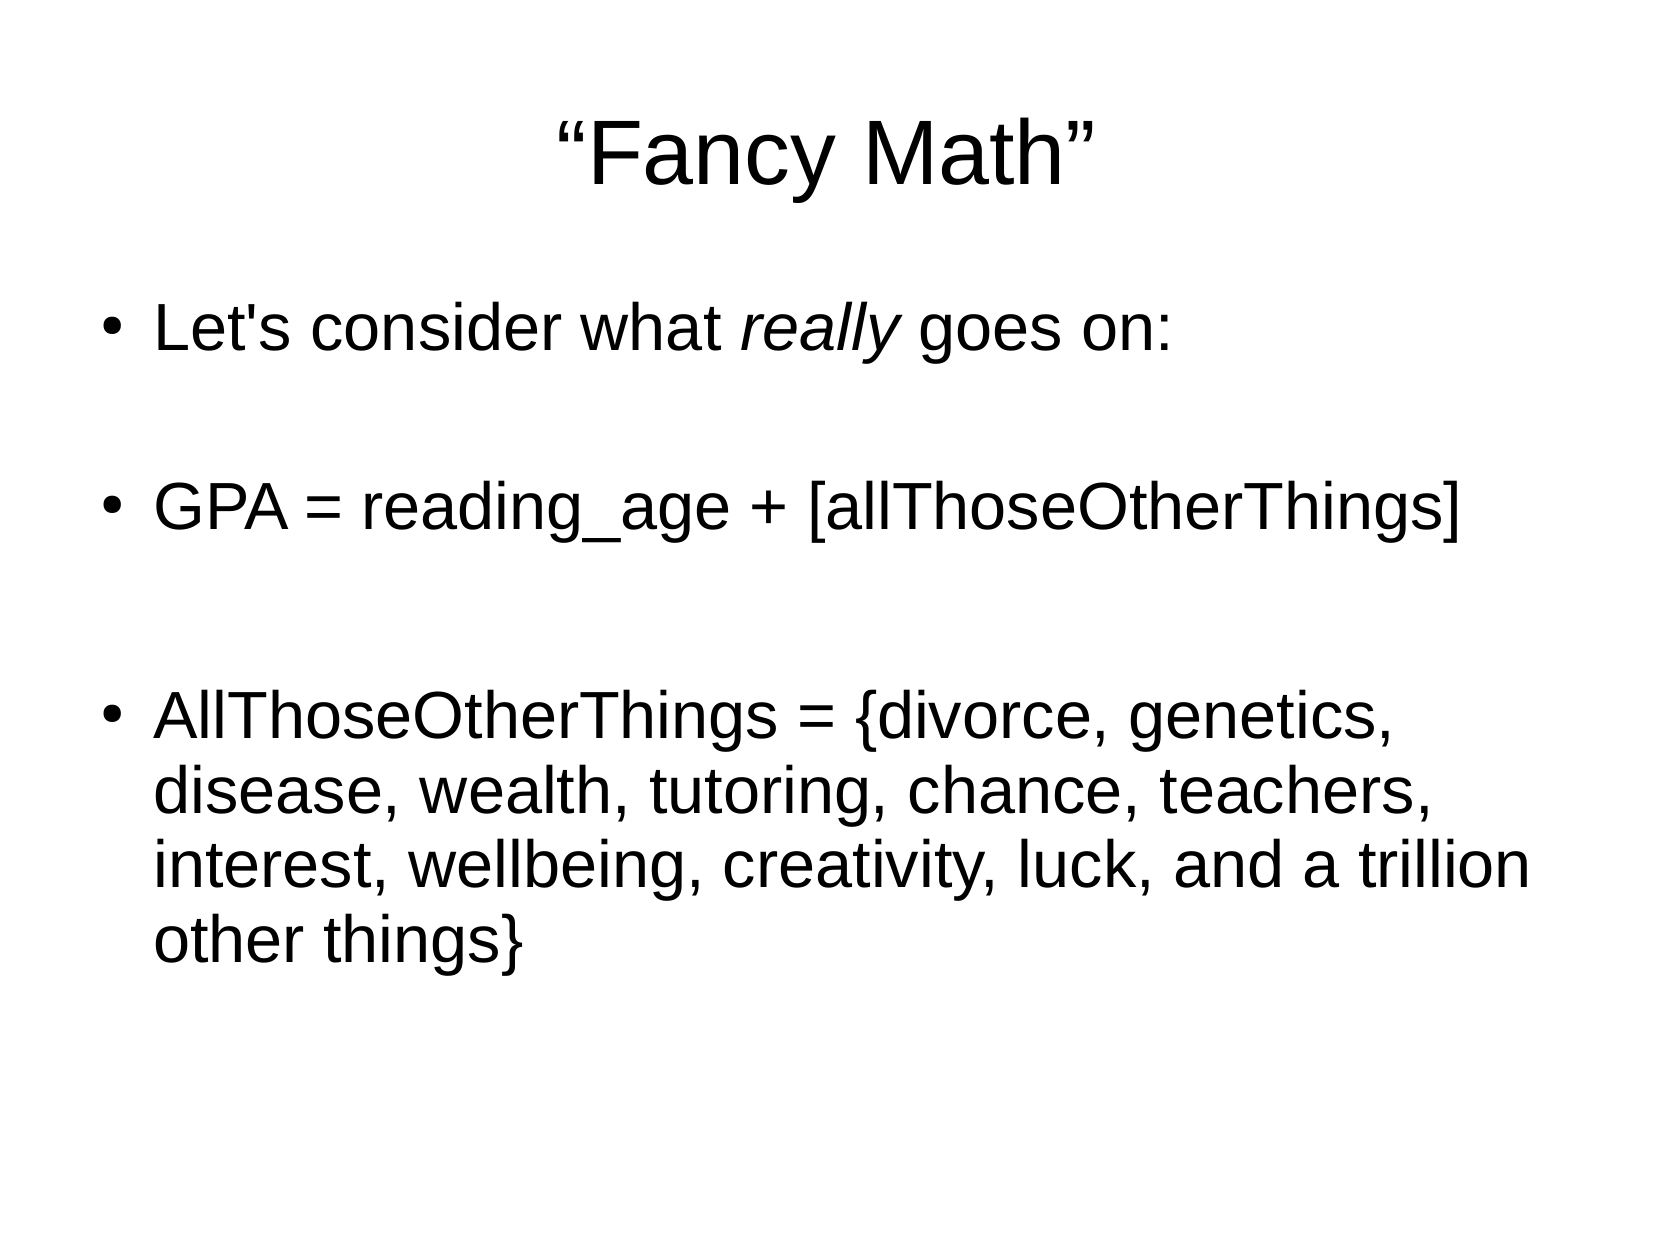

# “Fancy Math”
Let's consider what really goes on:
GPA = reading_age + [allThoseOtherThings]
AllThoseOtherThings = {divorce, genetics, disease, wealth, tutoring, chance, teachers, interest, wellbeing, creativity, luck, and a trillion other things}